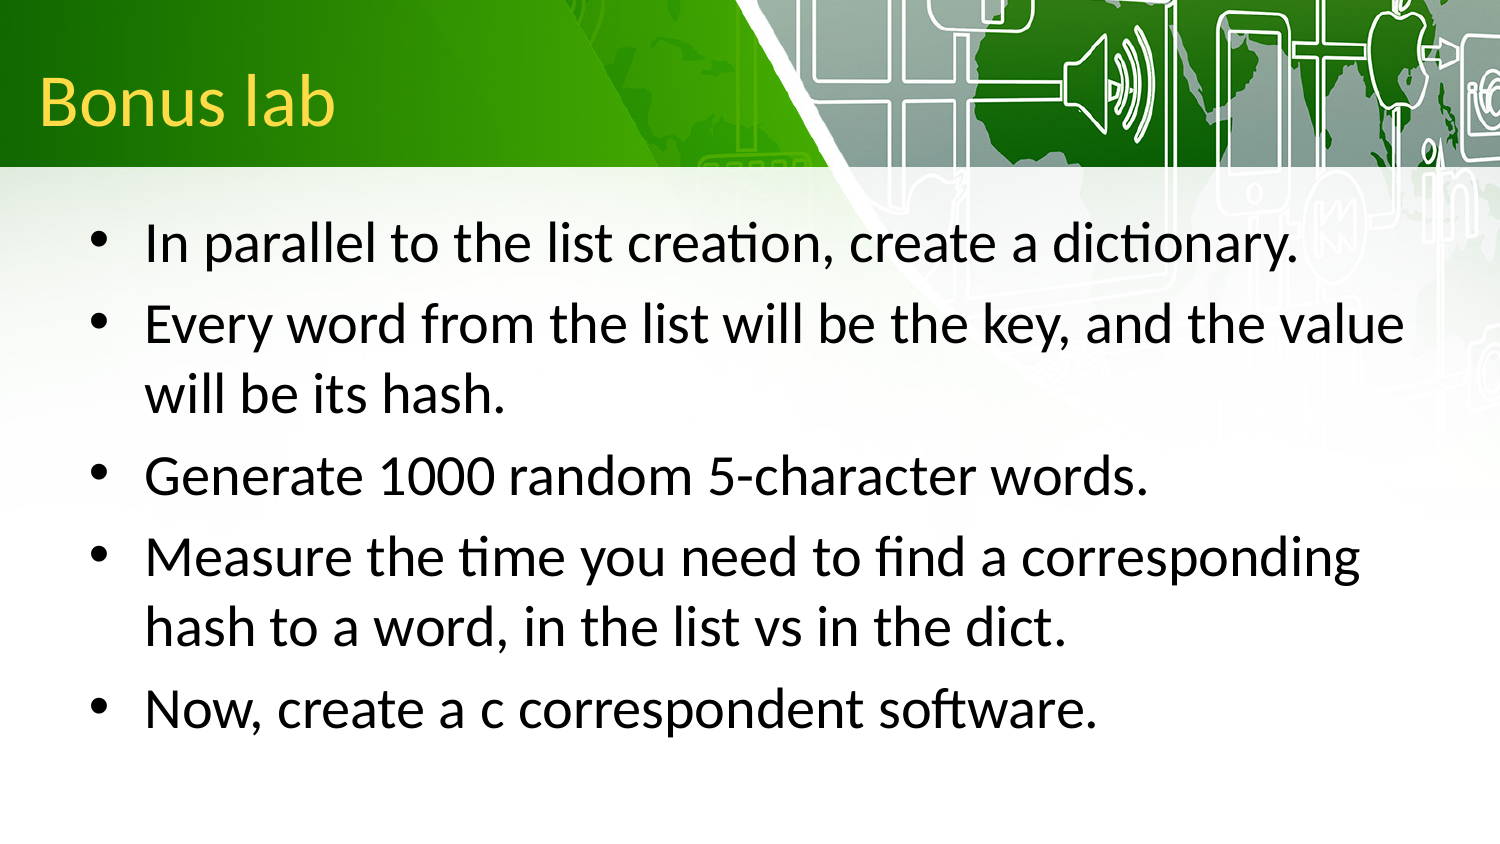

# Bonus lab
In parallel to the list creation, create a dictionary.
Every word from the list will be the key, and the value will be its hash.
Generate 1000 random 5-character words.
Measure the time you need to find a corresponding hash to a word, in the list vs in the dict.
Now, create a c correspondent software.